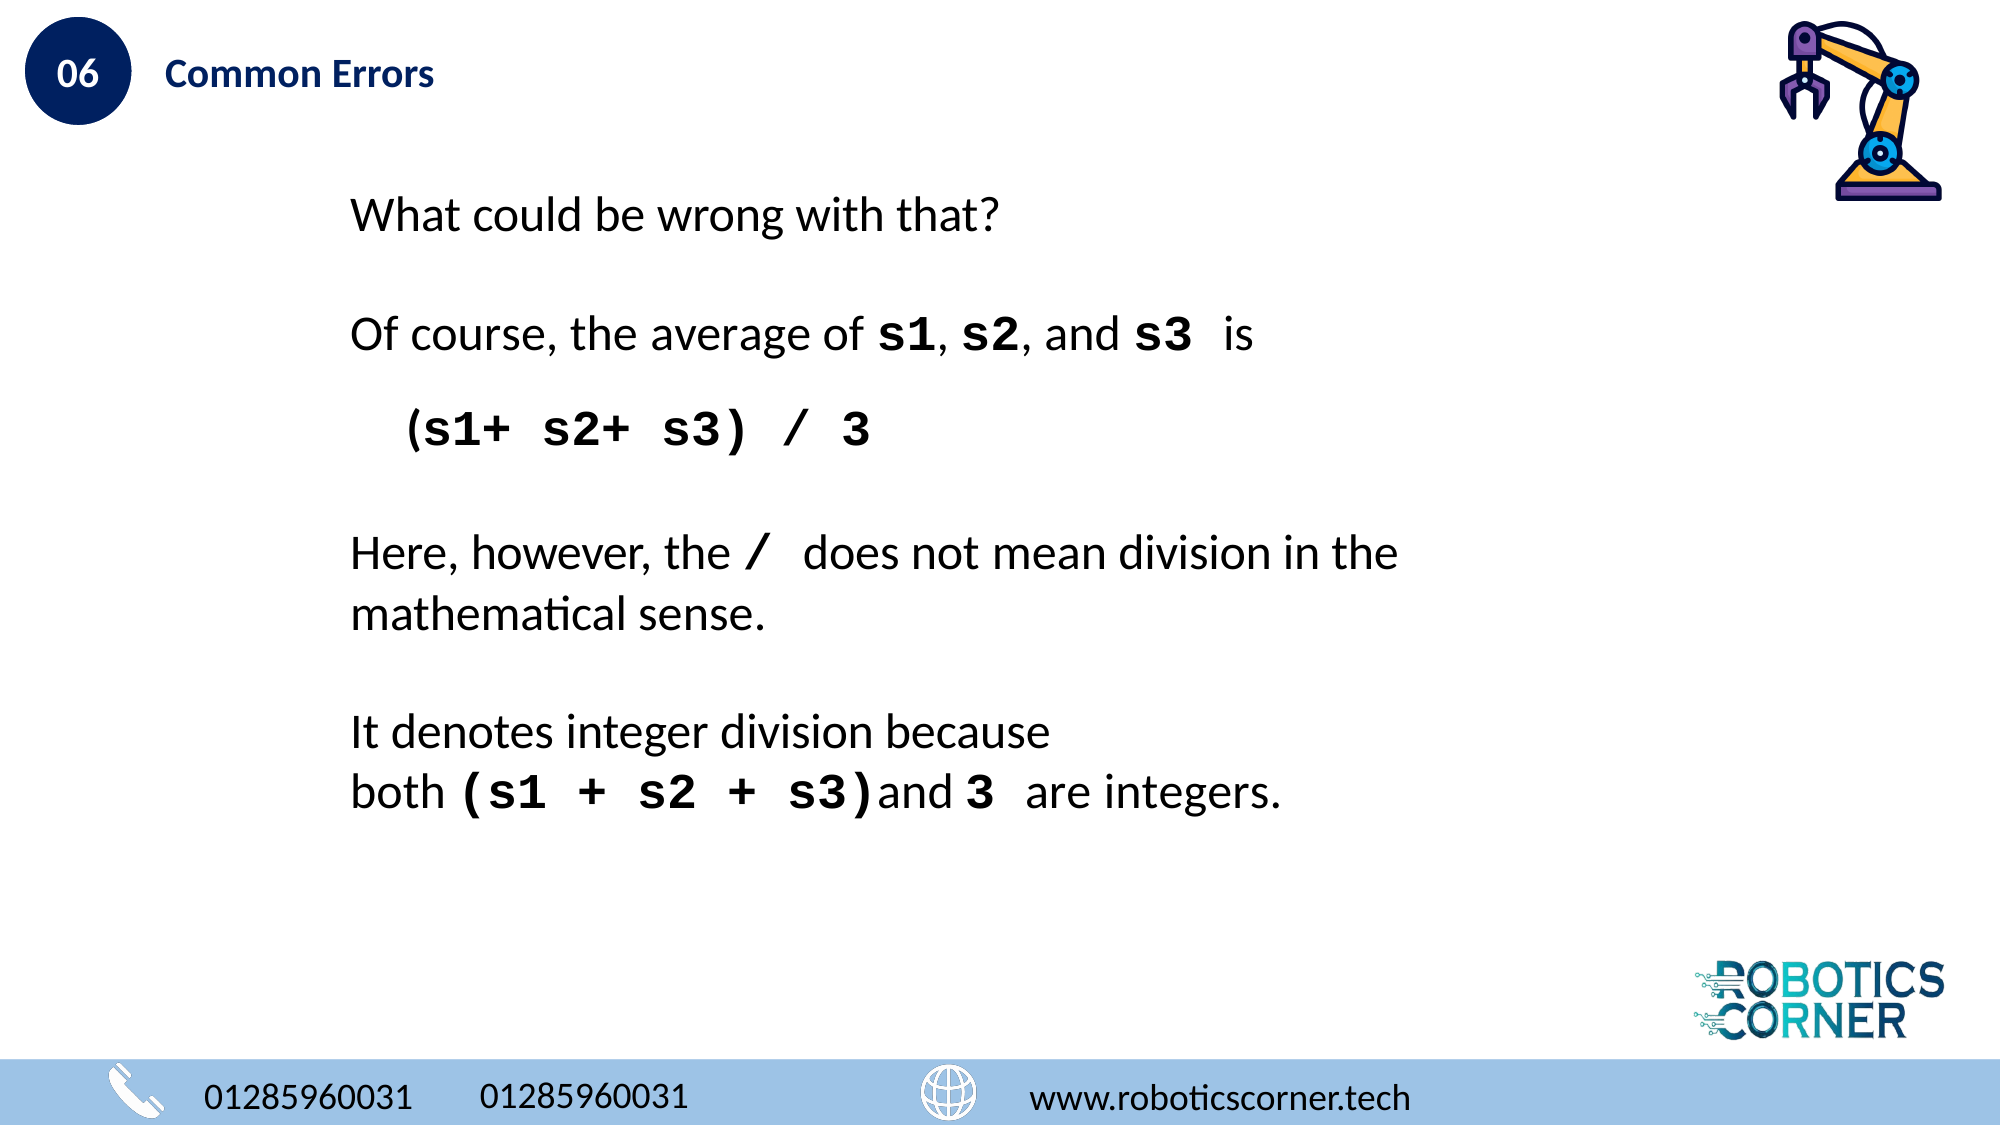

06
Common Errors
What could be wrong with that?
Of course, the average of s1, s2, and s3 is
(s1+ s2+ s3) / 3
Here, however, the / does not mean division in the mathematical sense.
It denotes integer division because
both (s1 + s2 + s3)and 3 are integers.
01285960031
01285960031
www.roboticscorner.tech